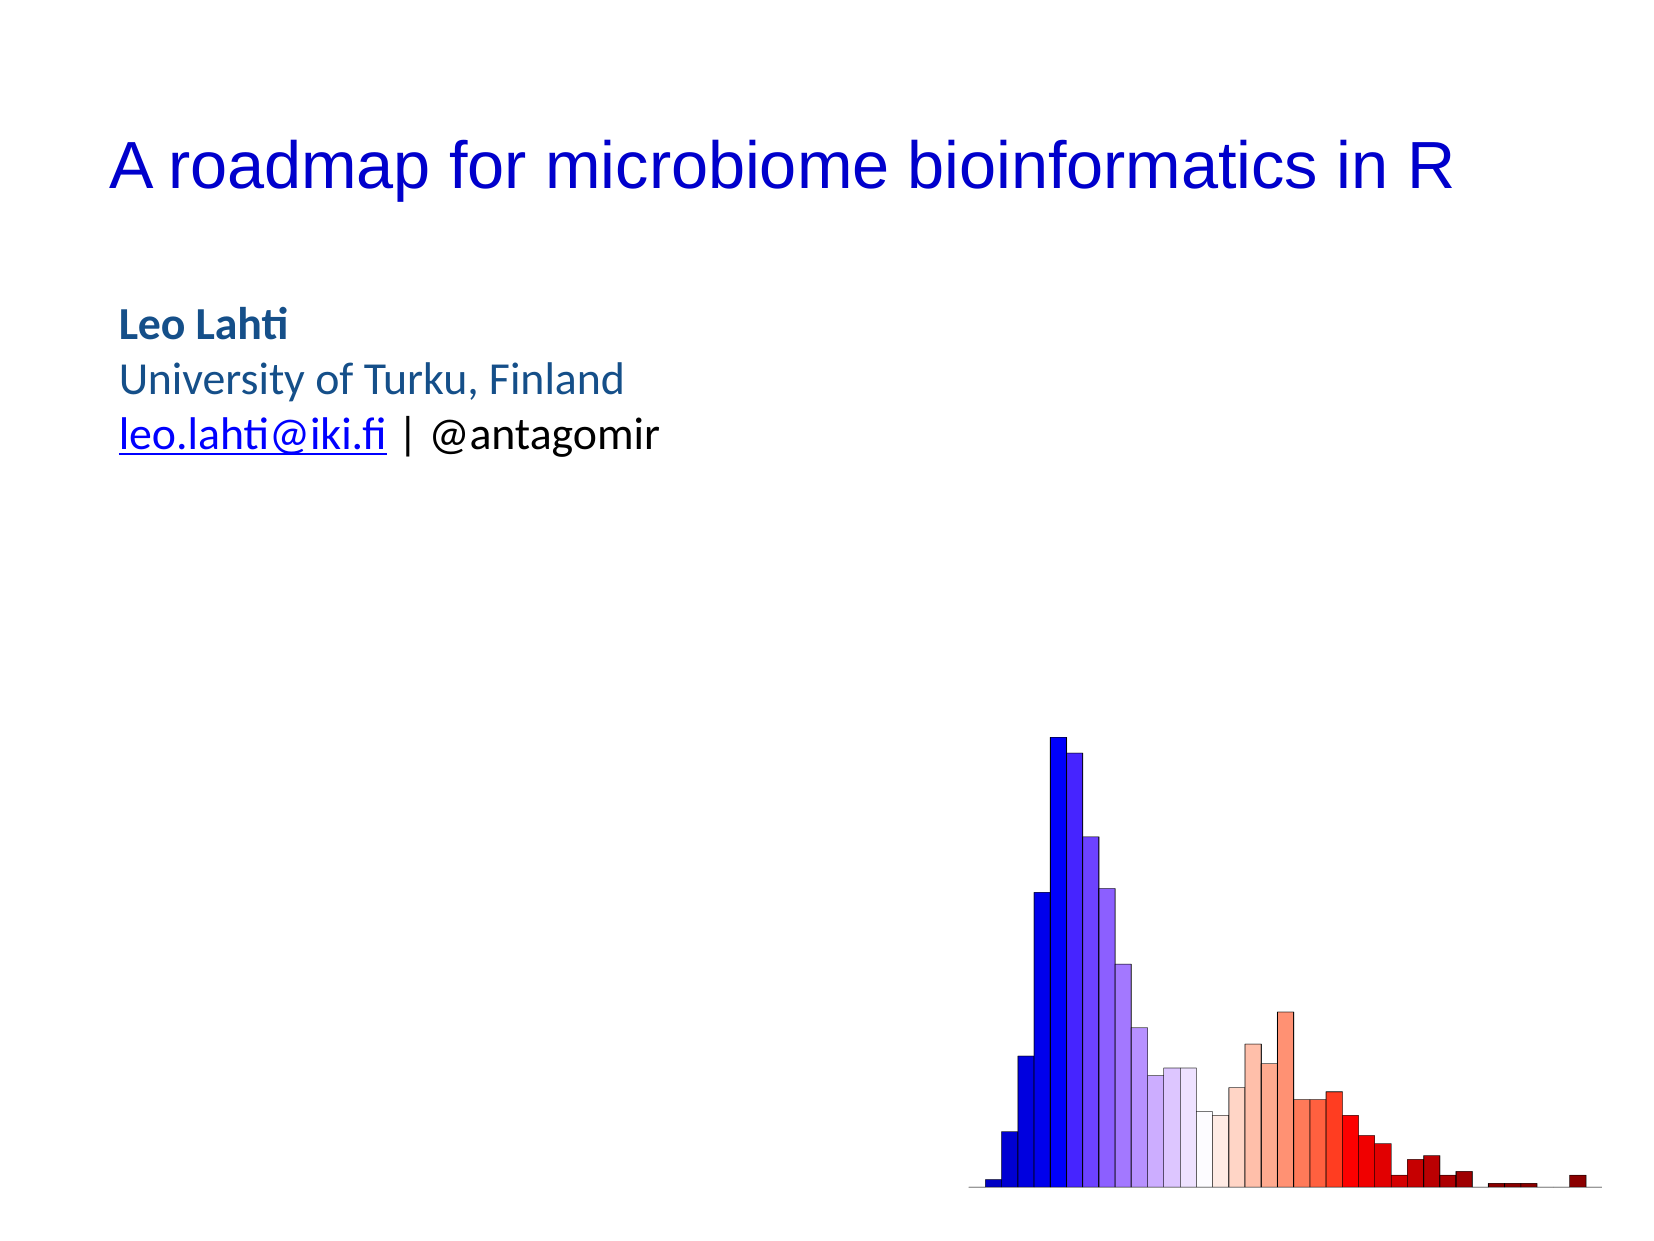

A roadmap for microbiome bioinformatics in R
Leo Lahti
University of Turku, Finland
leo.lahti@iki.fi | @antagomir